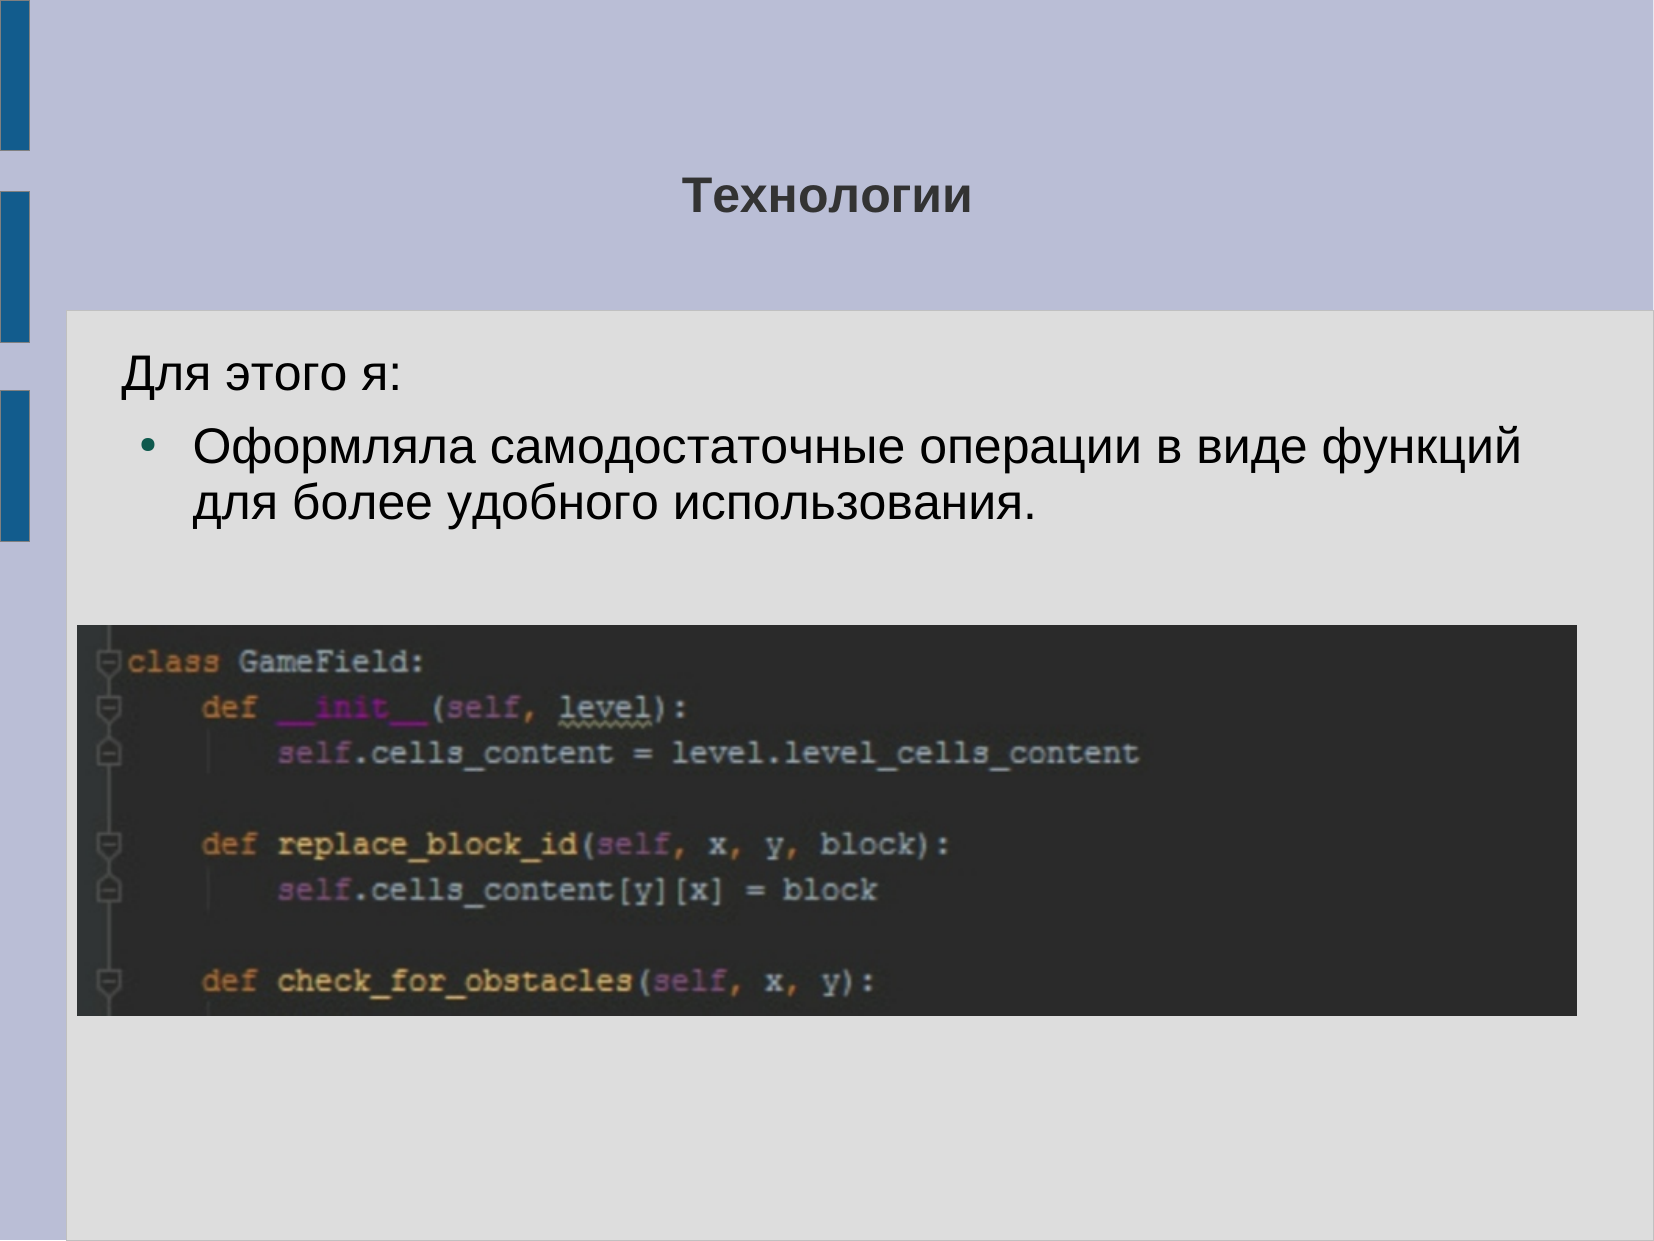

# Технологии
Для этого я:
Оформляла самодостаточные операции в виде функций для более удобного использования.